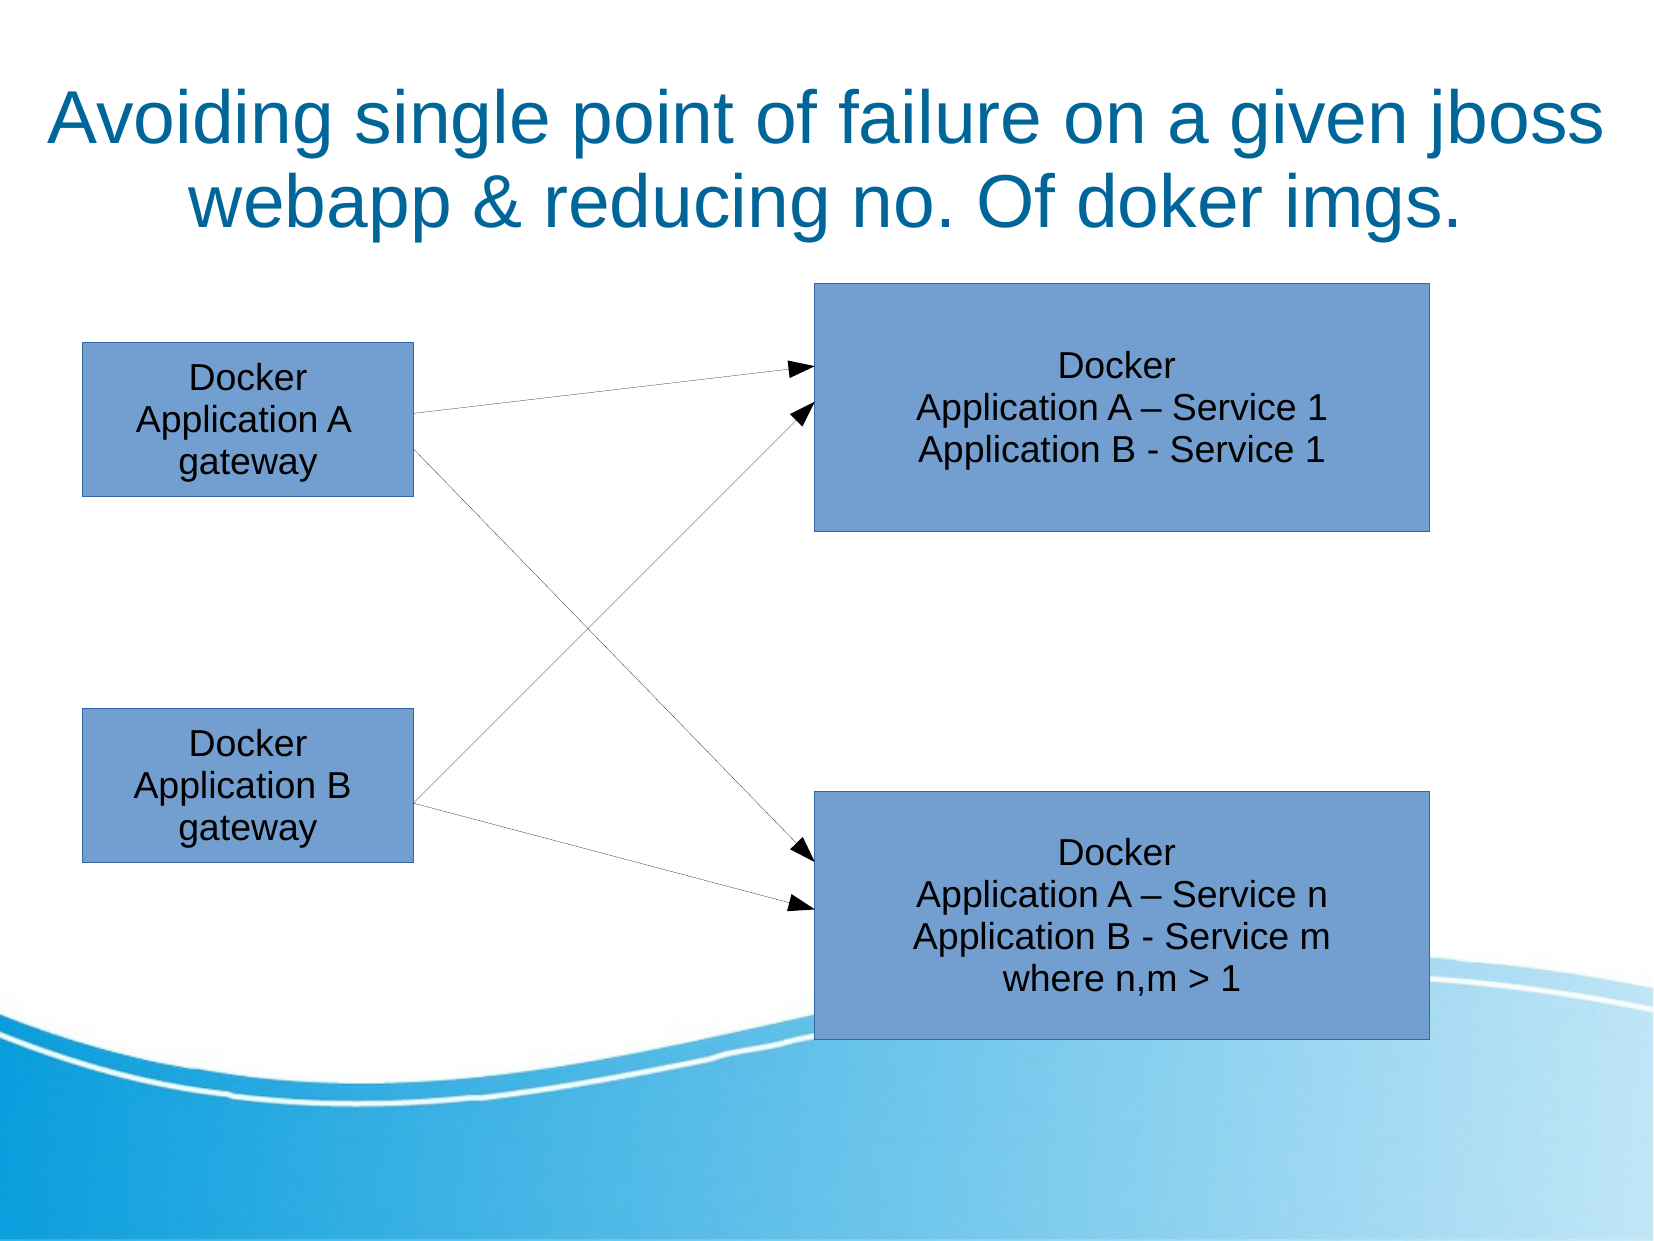

# Avoiding single point of failure on a given jboss webapp & reducing no. Of doker imgs.
Docker
Application A – Service 1
Application B - Service 1
Docker
Application A
gateway
Docker
Application B
gateway
Docker
Application A – Service n
Application B - Service m
where n,m > 1